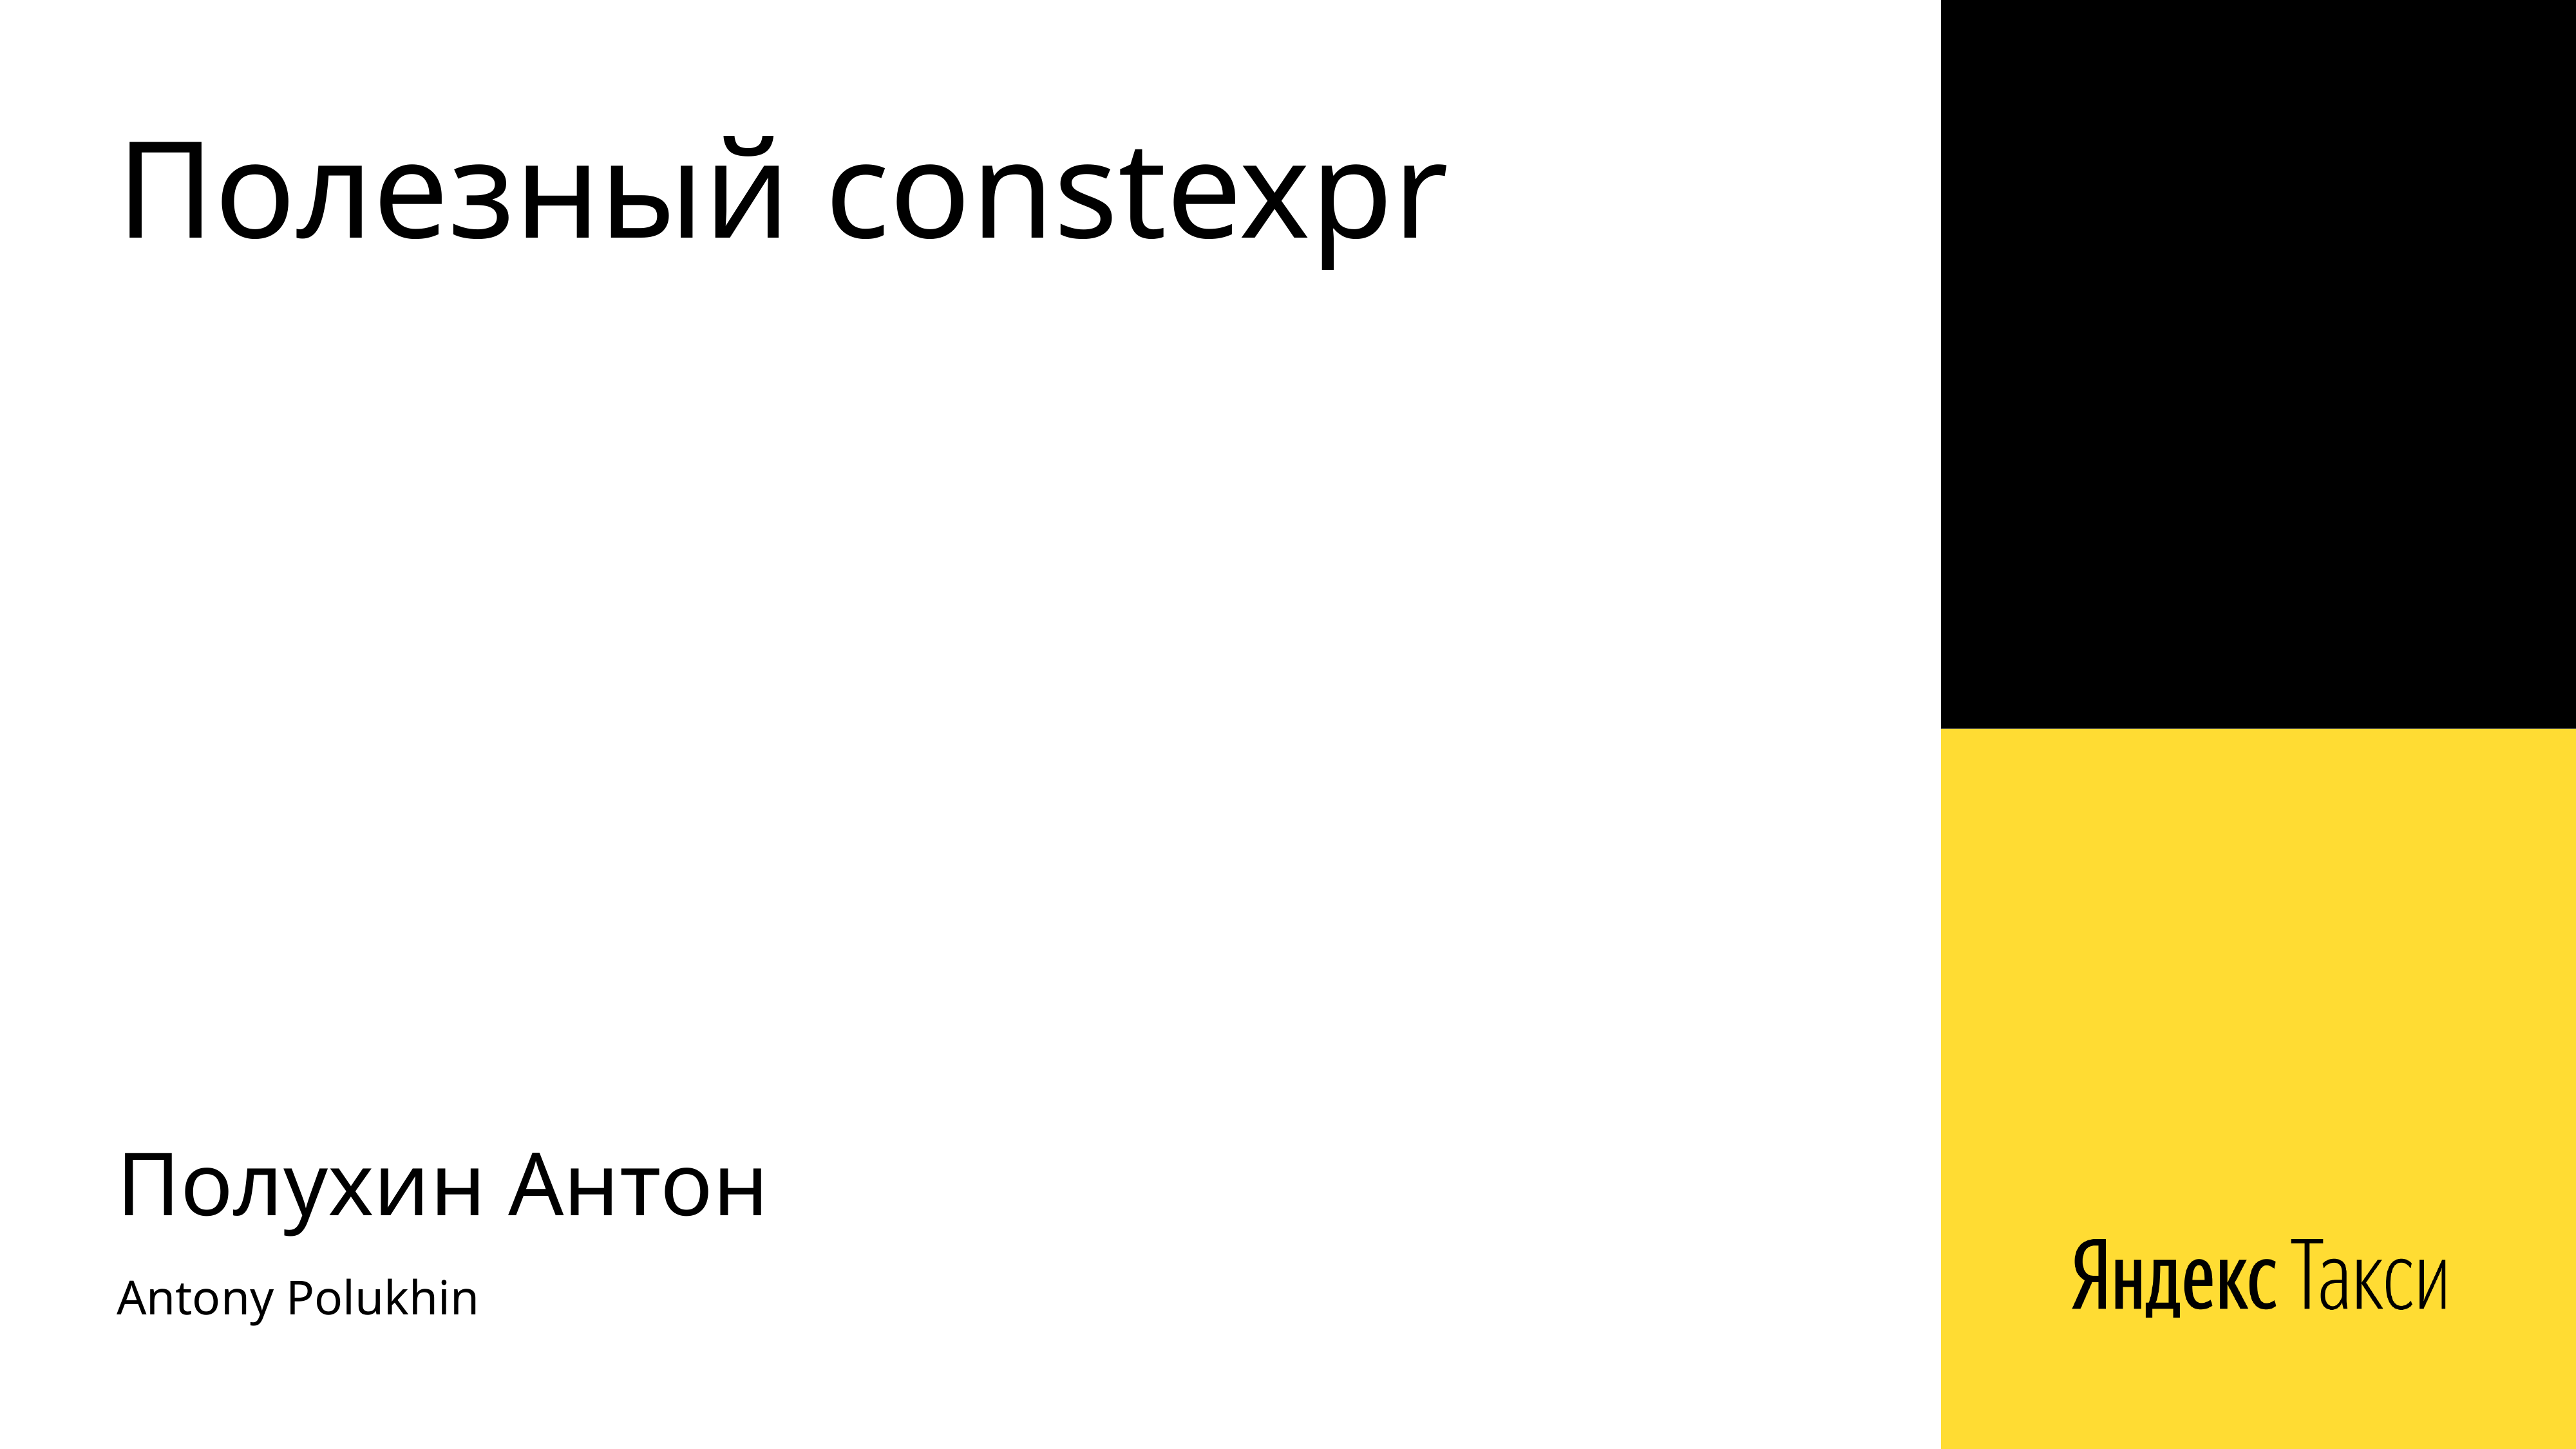

Полезный constexpr
Полухин Антон
# Antony Polukhin